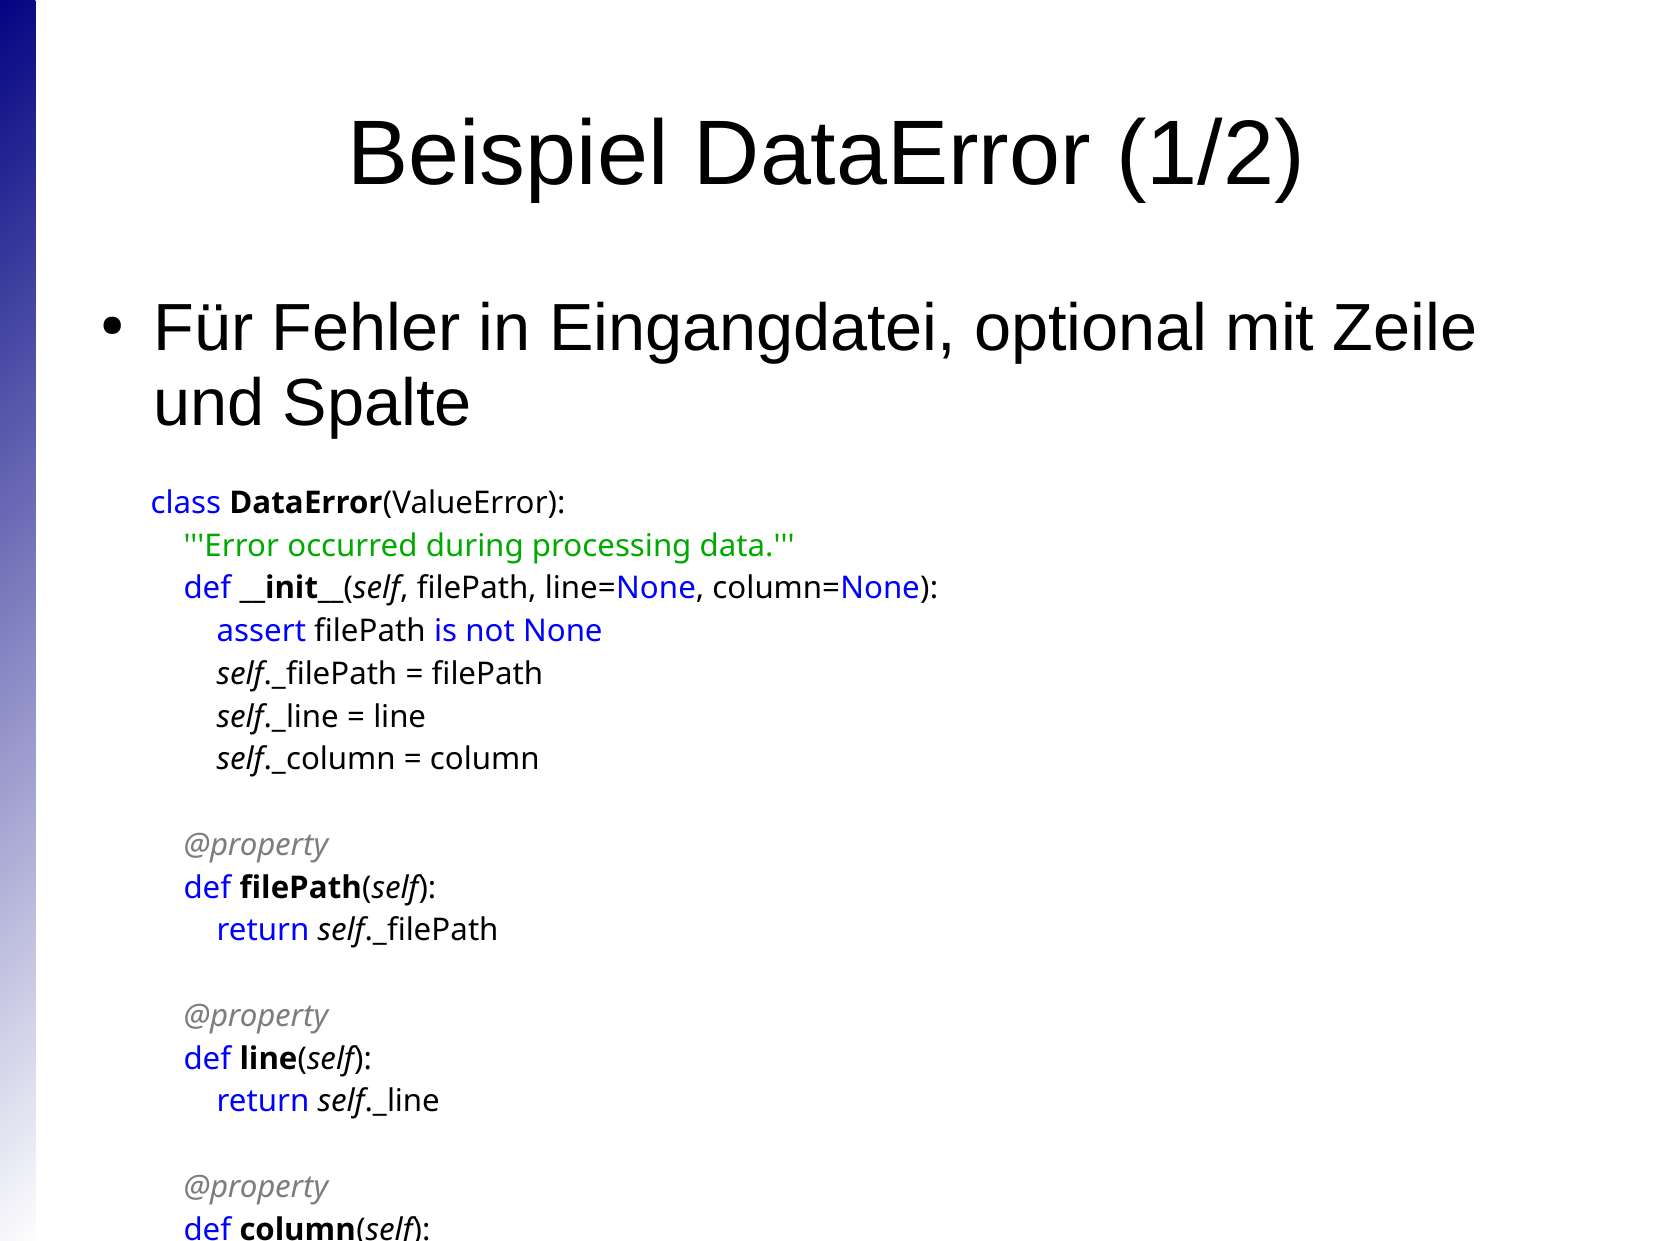

# Beispiel DataError (1/2)
Für Fehler in Eingangdatei, optional mit Zeile und Spalte
class DataError(ValueError):
 '''Error occurred during processing data.'''
 def __init__(self, filePath, line=None, column=None):
 assert filePath is not None
 self._filePath = filePath
 self._line = line
 self._column = column
 @property
 def filePath(self):
 return self._filePath
 @property
 def line(self):
 return self._line
 @property
 def column(self):
 return self._column